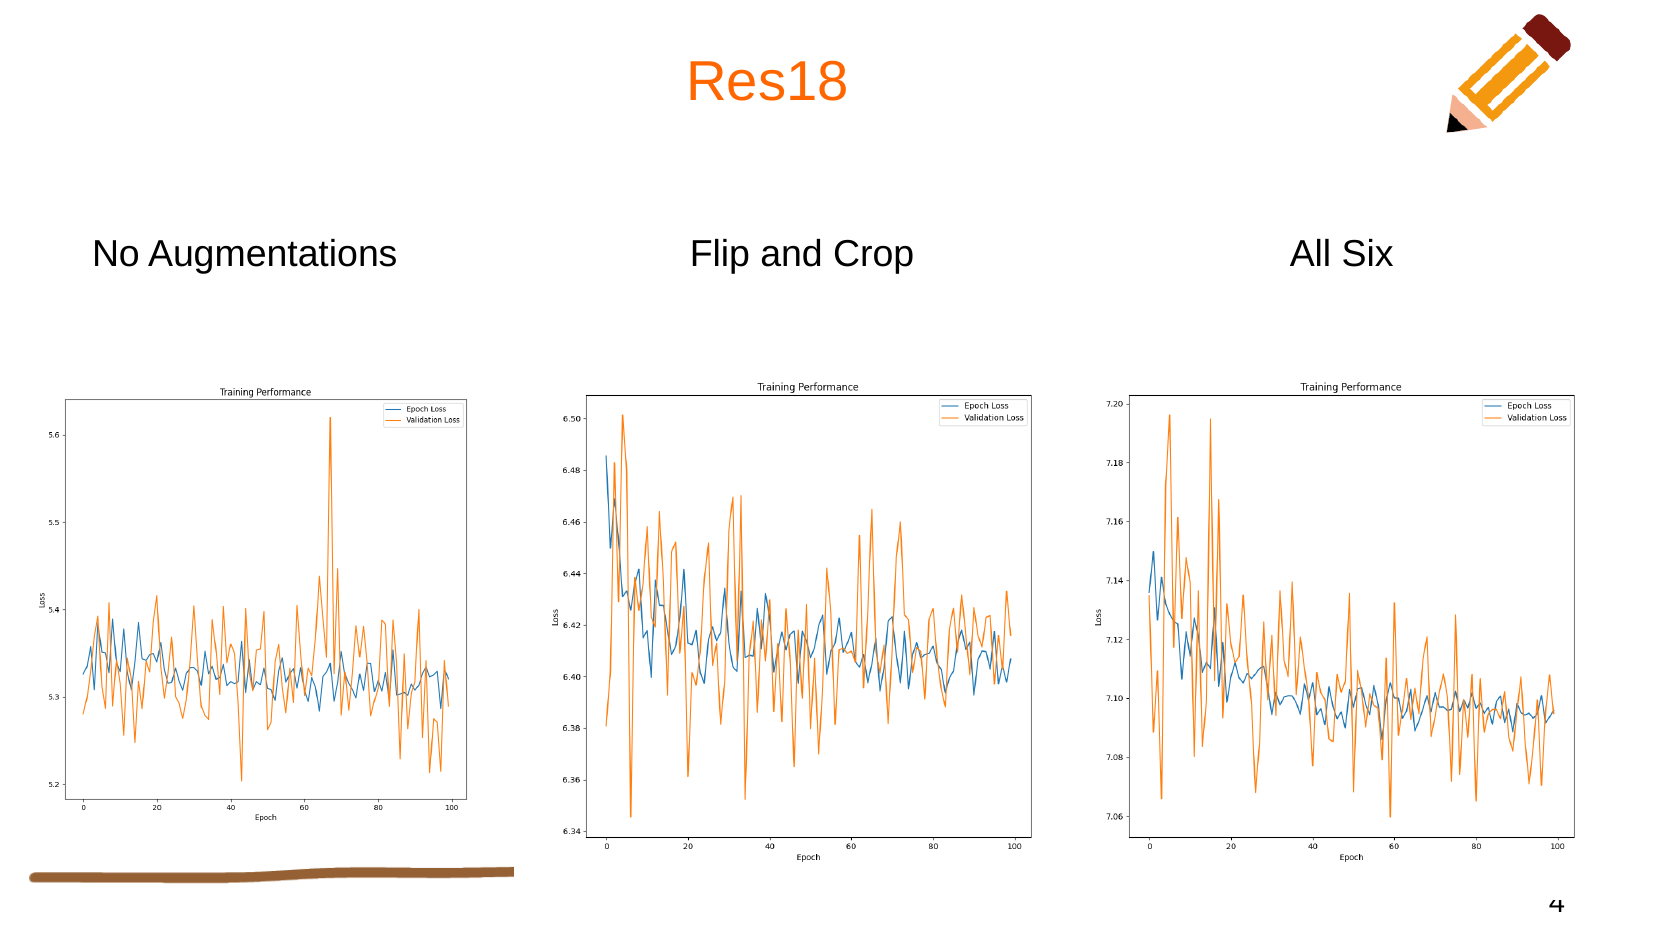

# Res18
No Augmentations
Flip and Crop
All Six
4